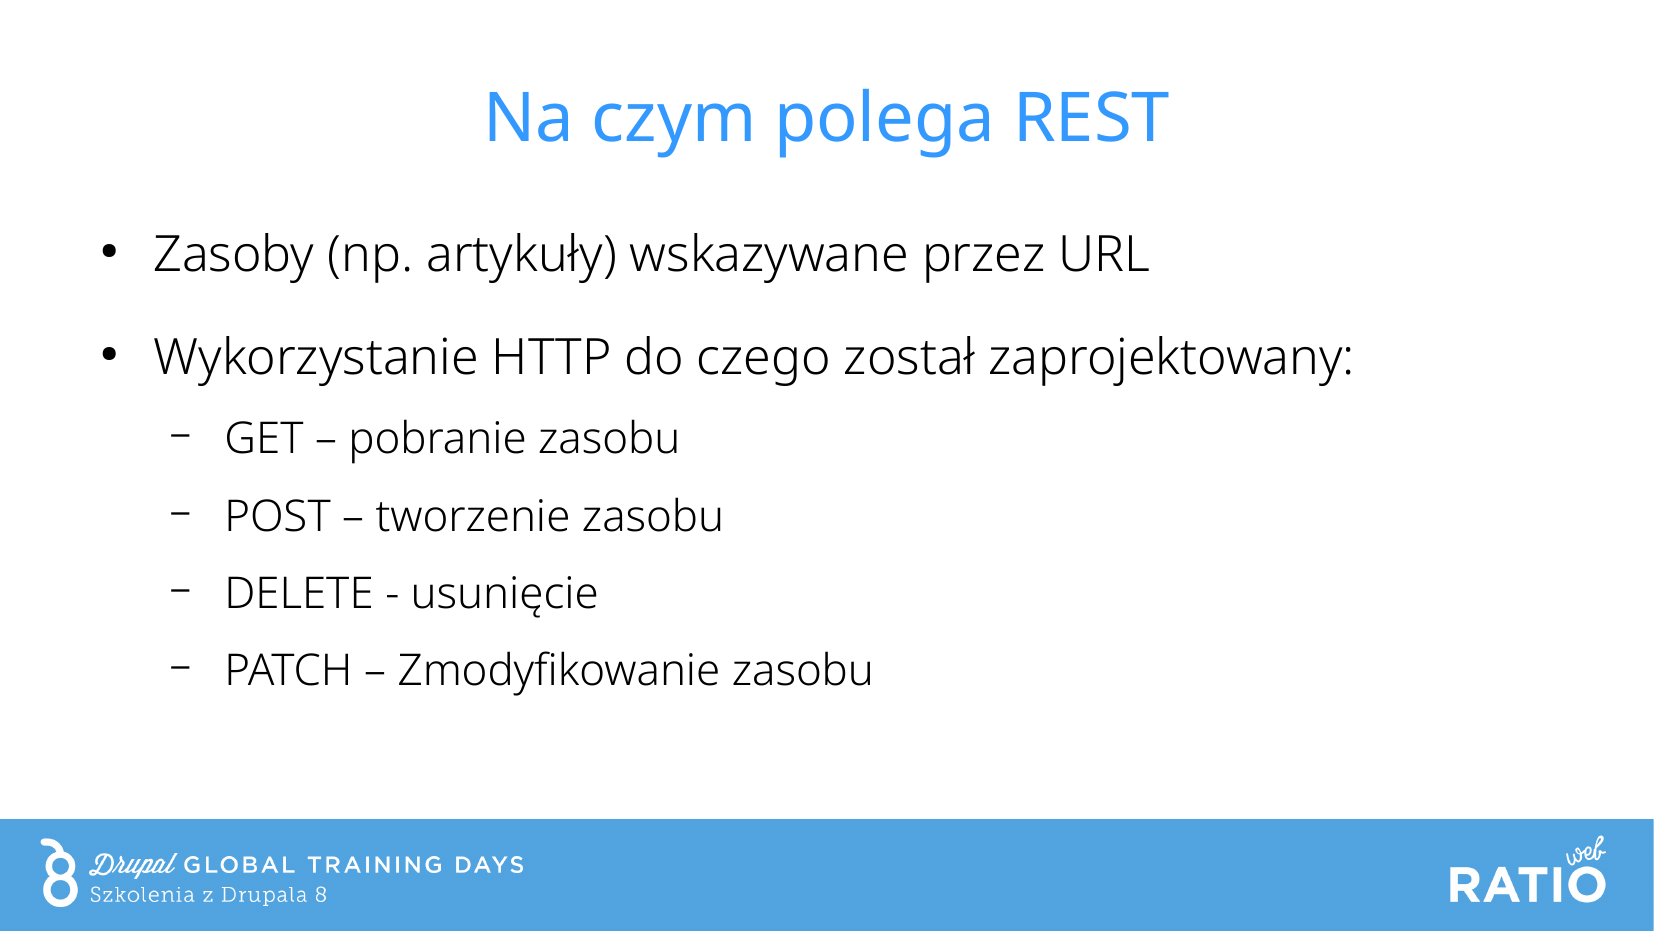

# Na czym polega REST
Zasoby (np. artykuły) wskazywane przez URL
Wykorzystanie HTTP do czego został zaprojektowany:
GET – pobranie zasobu
POST – tworzenie zasobu
DELETE - usunięcie
PATCH – Zmodyfikowanie zasobu